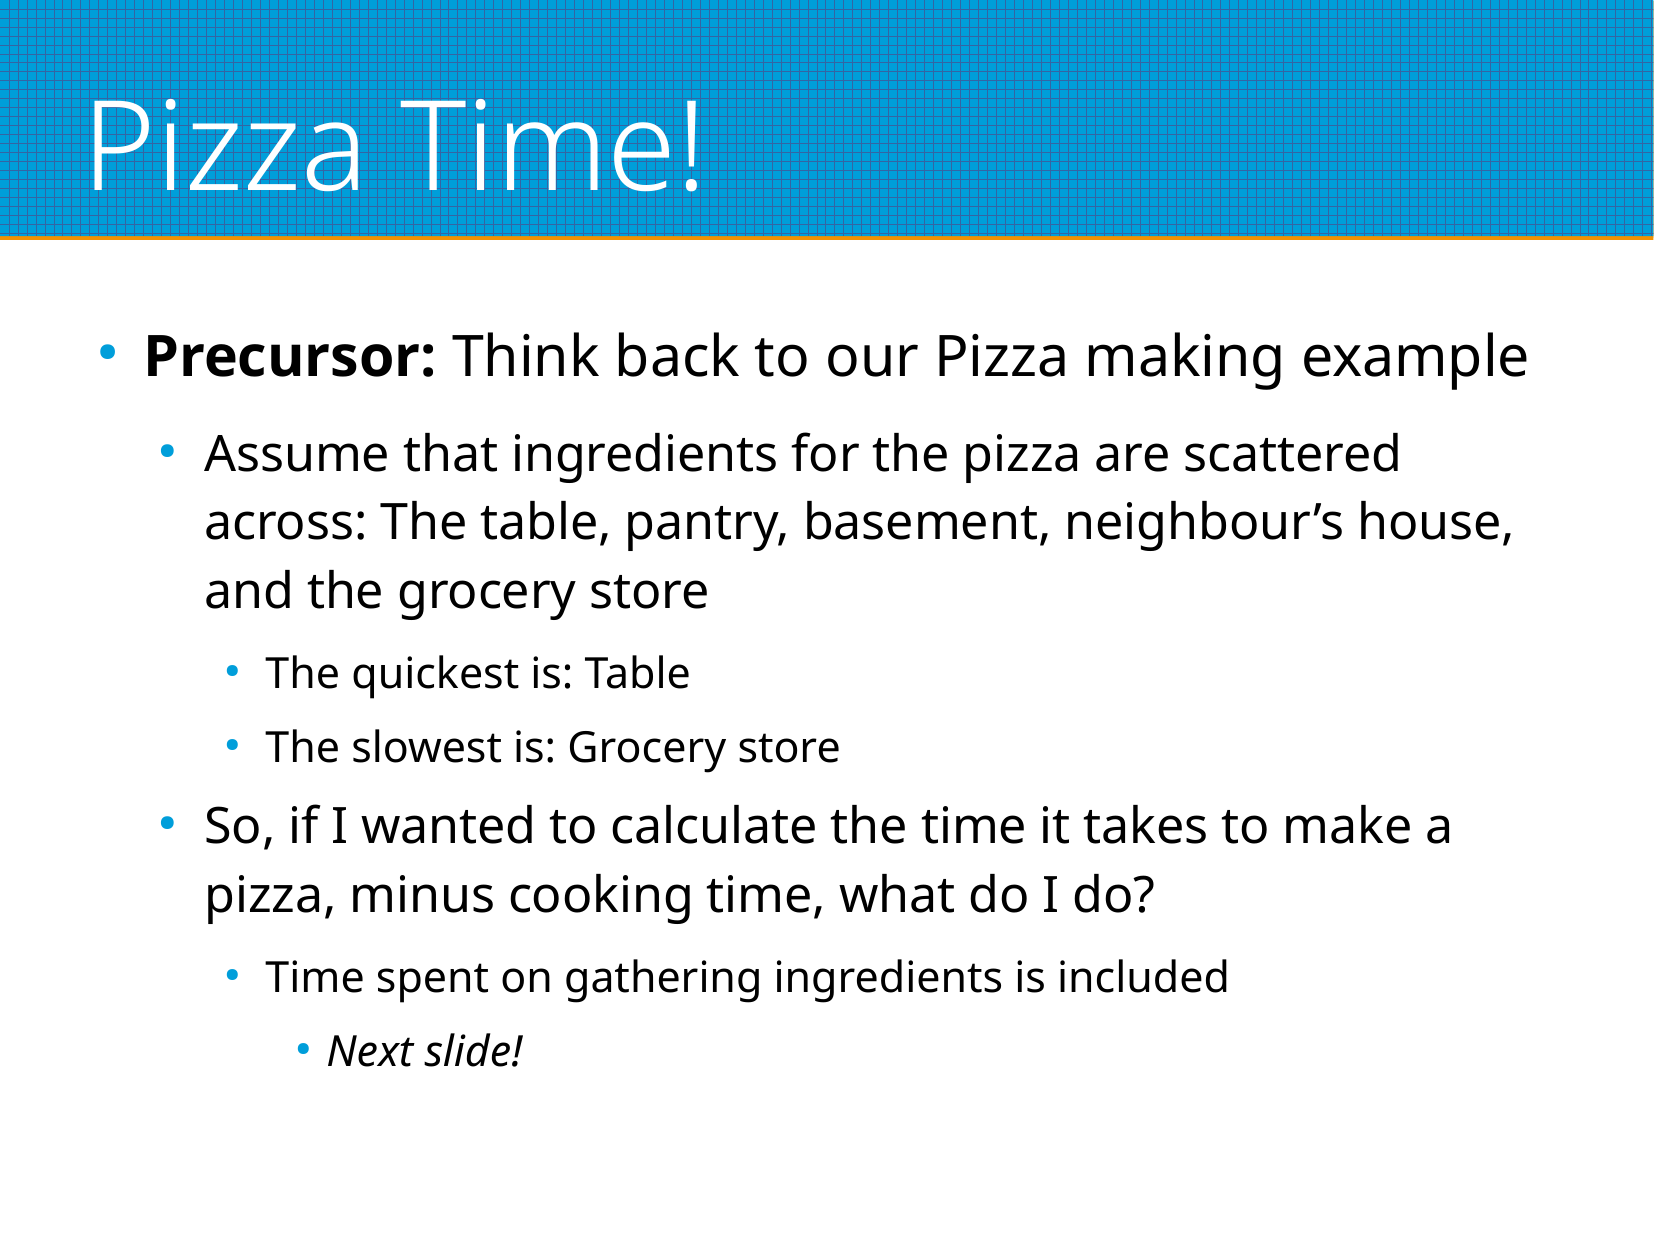

# Pizza Time!
Precursor: Think back to our Pizza making example
Assume that ingredients for the pizza are scattered across: The table, pantry, basement, neighbour’s house, and the grocery store
The quickest is: Table
The slowest is: Grocery store
So, if I wanted to calculate the time it takes to make a pizza, minus cooking time, what do I do?
Time spent on gathering ingredients is included
Next slide!